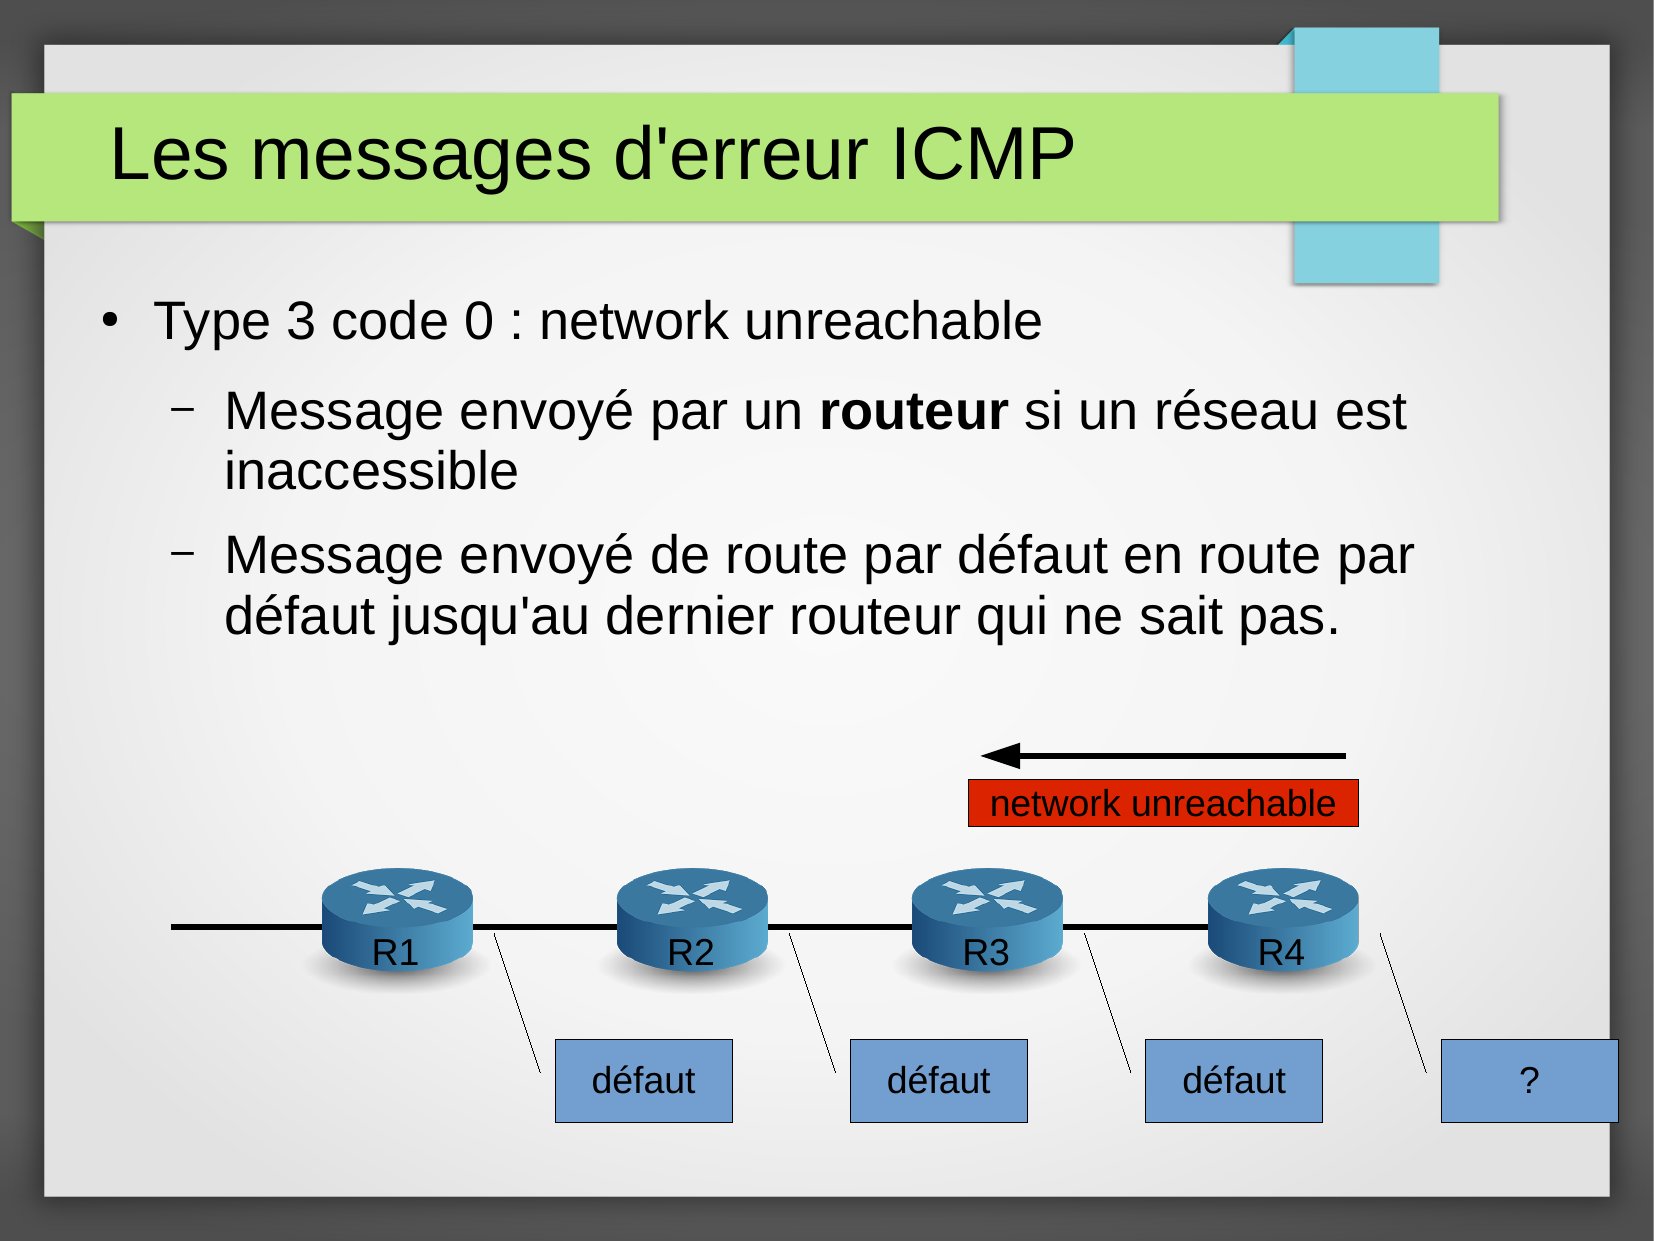

# Les messages d'erreur ICMP
Type 3 code 0 : network unreachable
Message envoyé par un routeur si un réseau est inaccessible
Message envoyé de route par défaut en route par défaut jusqu'au dernier routeur qui ne sait pas.
network unreachable
R1
R2
R3
R4
défaut
défaut
défaut
?